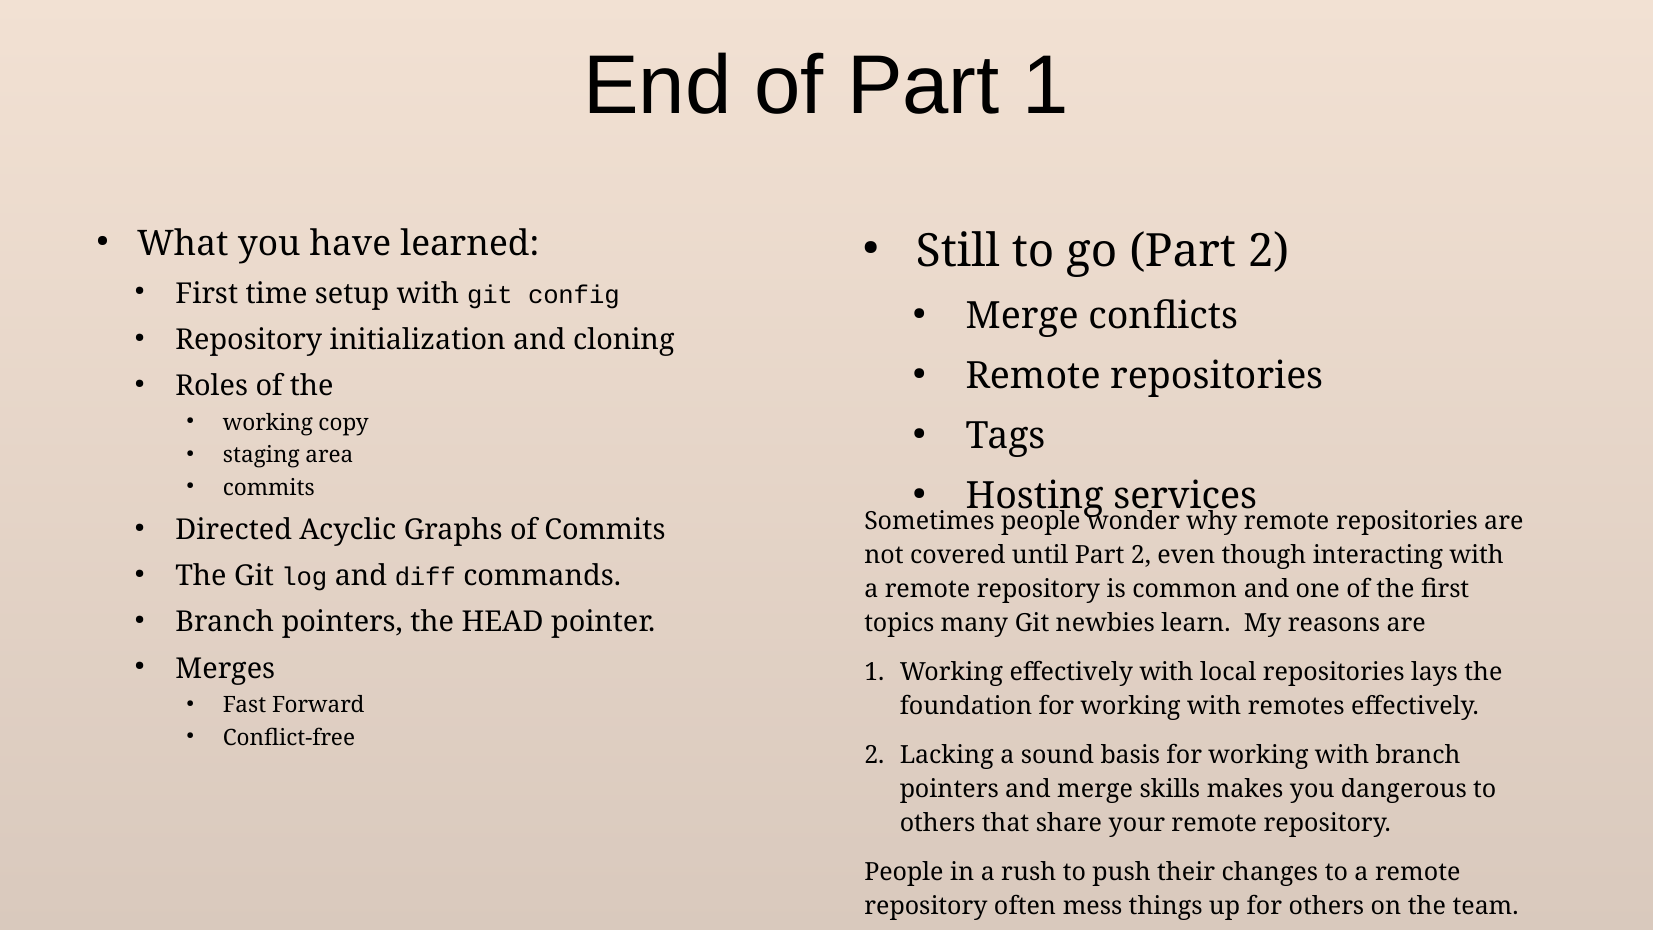

# End of Part 1
What you have learned:
First time setup with git config
Repository initialization and cloning
Roles of the
working copy
staging area
commits
Directed Acyclic Graphs of Commits
The Git log and diff commands.
Branch pointers, the HEAD pointer.
Merges
Fast Forward
Conflict-free
Still to go (Part 2)
Merge conflicts
Remote repositories
Tags
Hosting services
Sometimes people wonder why remote repositories are not covered until Part 2, even though interacting with a remote repository is common and one of the first topics many Git newbies learn. My reasons are
Working effectively with local repositories lays the foundation for working with remotes effectively.
Lacking a sound basis for working with branch pointers and merge skills makes you dangerous to others that share your remote repository.
People in a rush to push their changes to a remote repository often mess things up for others on the team.